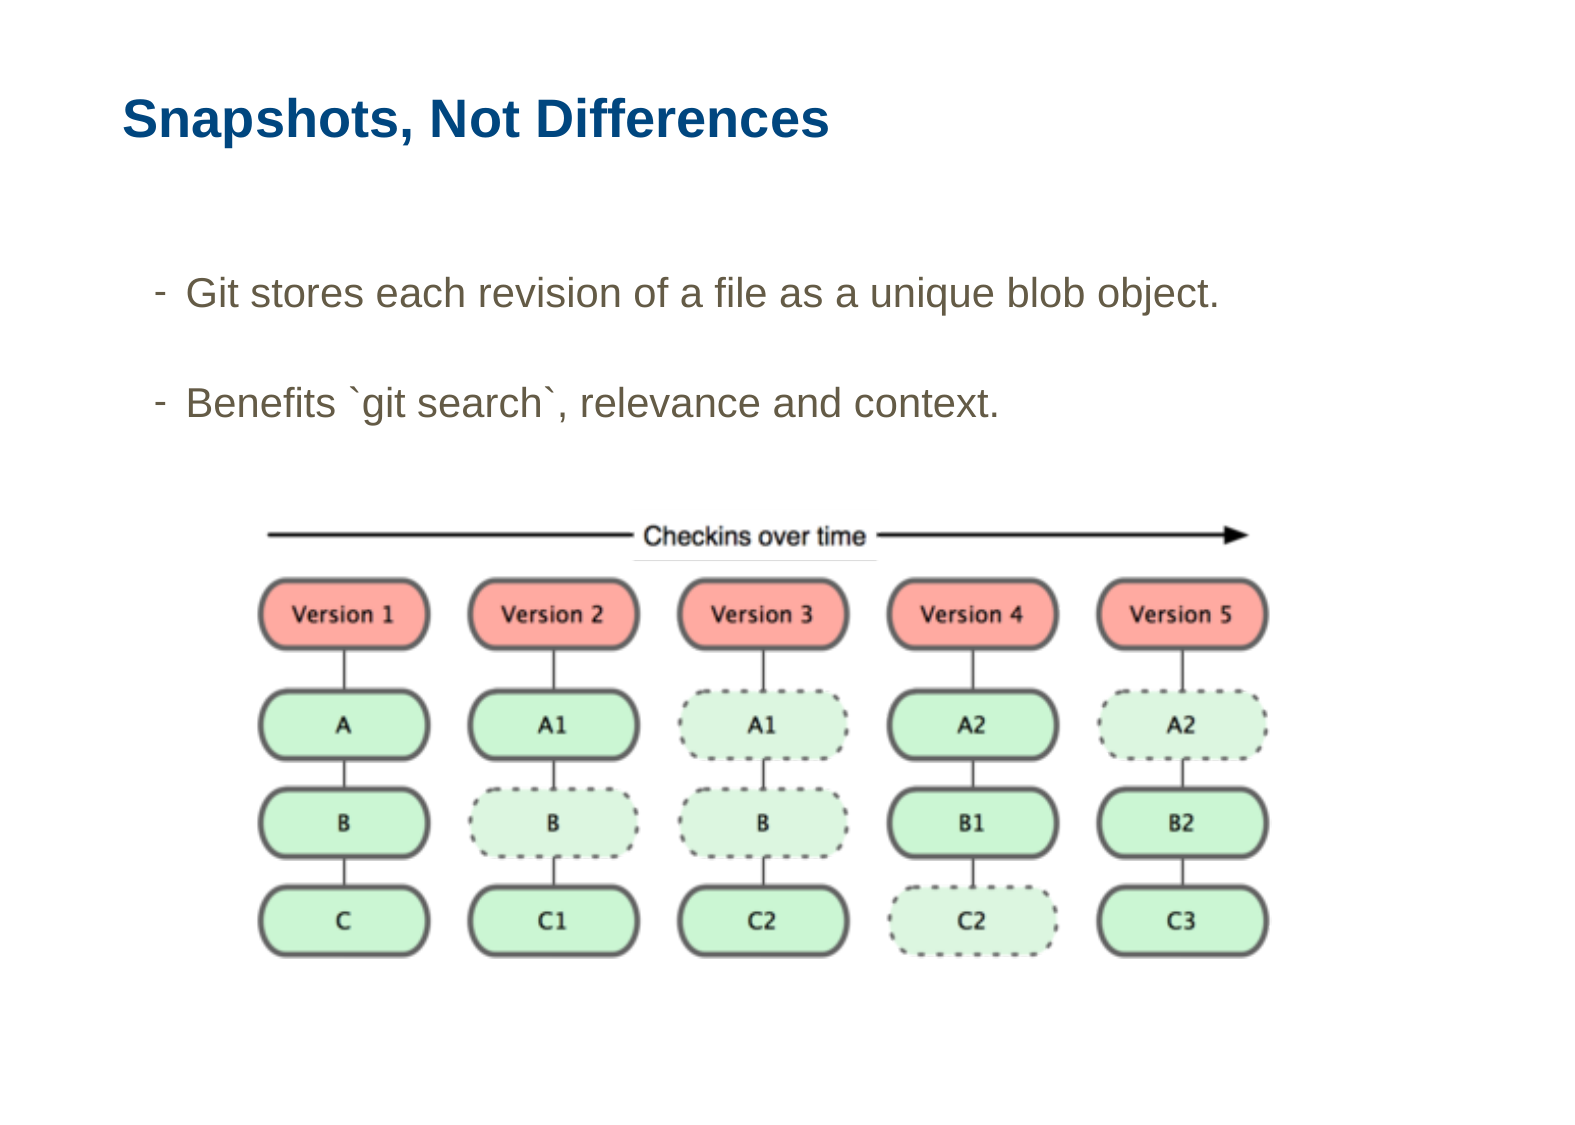

# Snapshots, Not Differences
Git stores each revision of a file as a unique blob object.
Benefits `git search`, relevance and context.